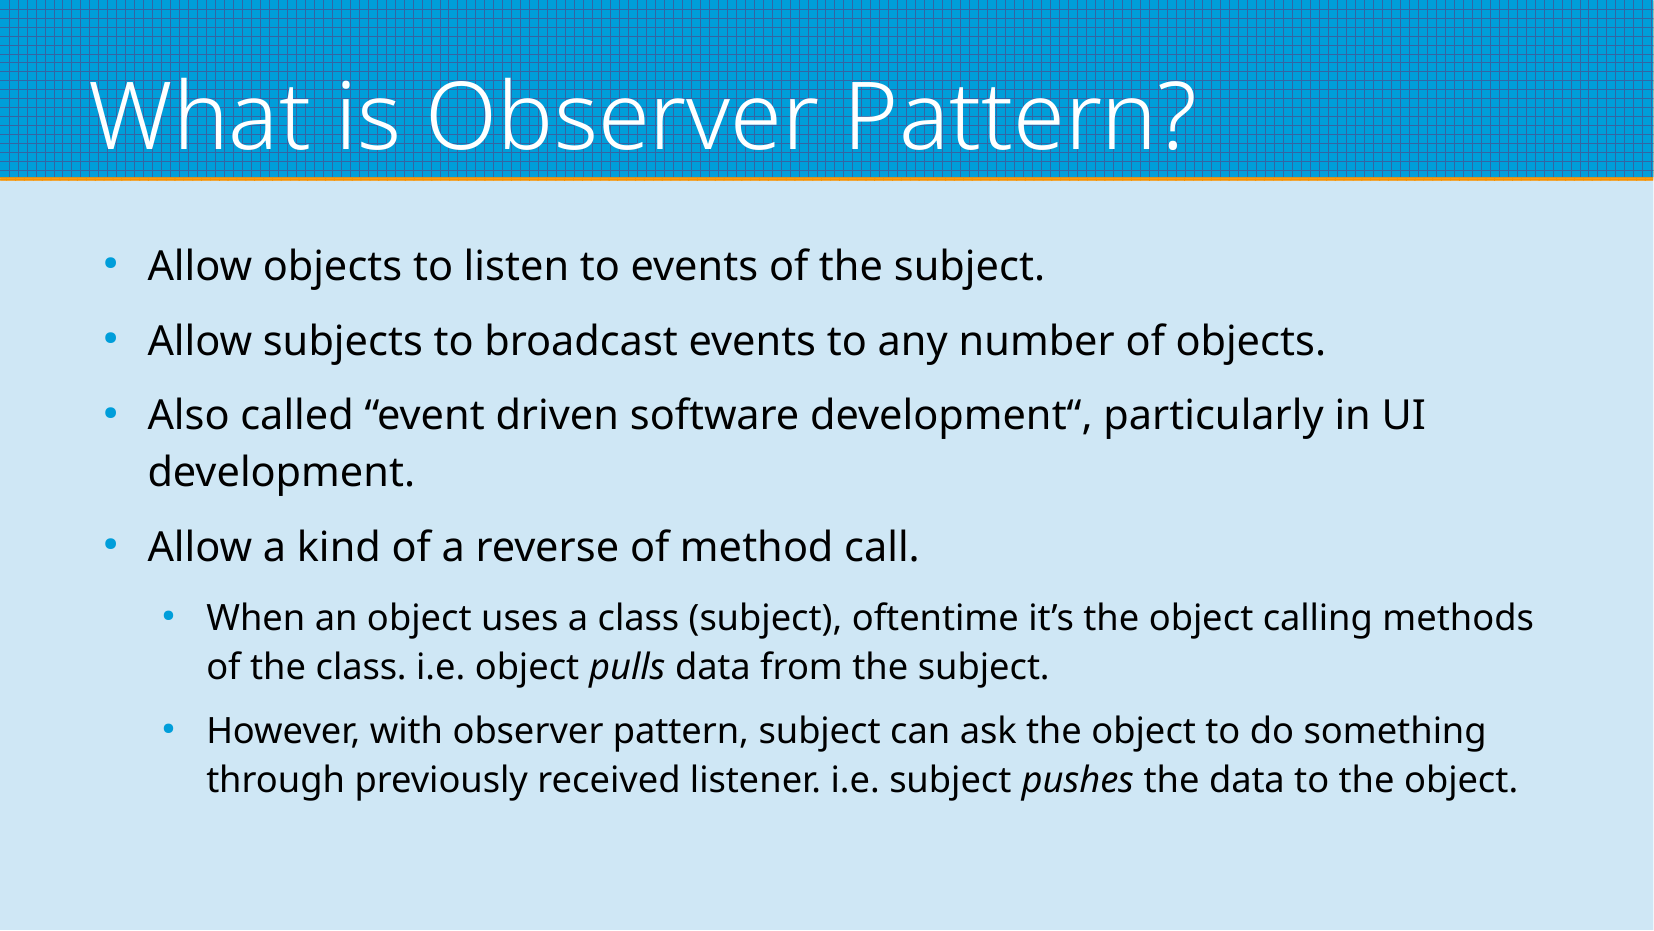

# What is Observer Pattern?
Allow objects to listen to events of the subject.
Allow subjects to broadcast events to any number of objects.
Also called “event driven software development“, particularly in UI development.
Allow a kind of a reverse of method call.
When an object uses a class (subject), oftentime it’s the object calling methods of the class. i.e. object pulls data from the subject.
However, with observer pattern, subject can ask the object to do something through previously received listener. i.e. subject pushes the data to the object.